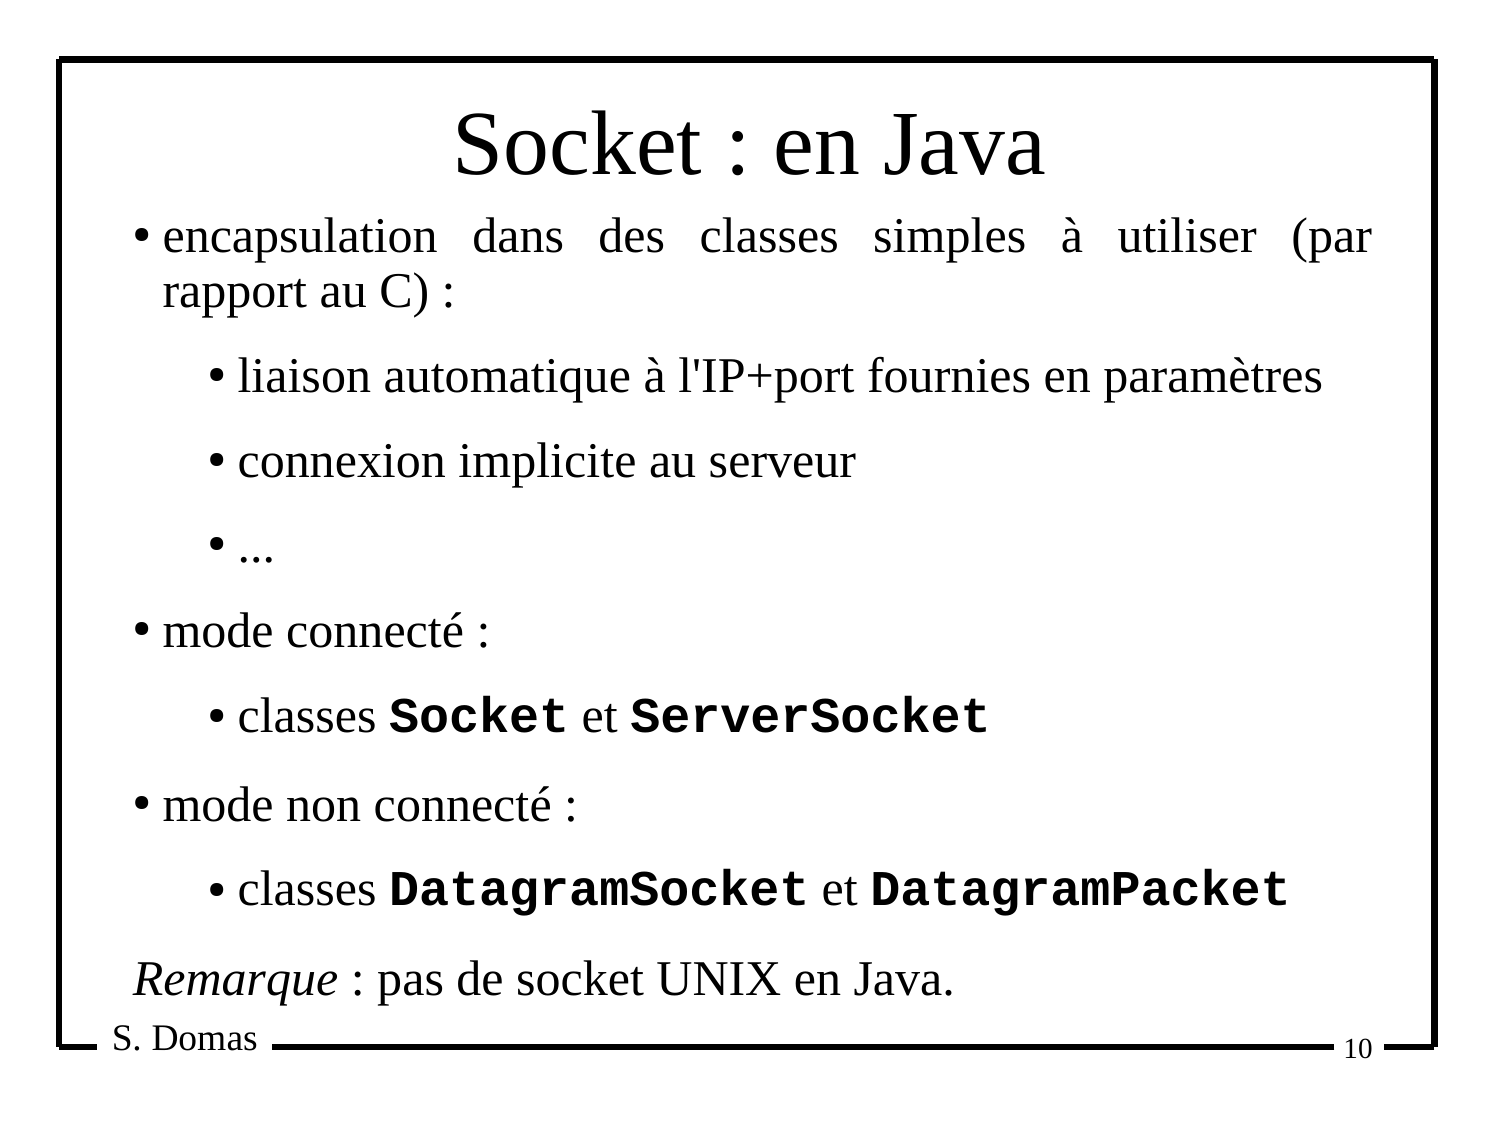

# Socket : en Java
S. Domas
encapsulation dans des classes simples à utiliser (par rapport au C) :
liaison automatique à l'IP+port fournies en paramètres
connexion implicite au serveur
...
mode connecté :
classes Socket et ServerSocket
mode non connecté :
classes DatagramSocket et DatagramPacket
Remarque : pas de socket UNIX en Java.
10